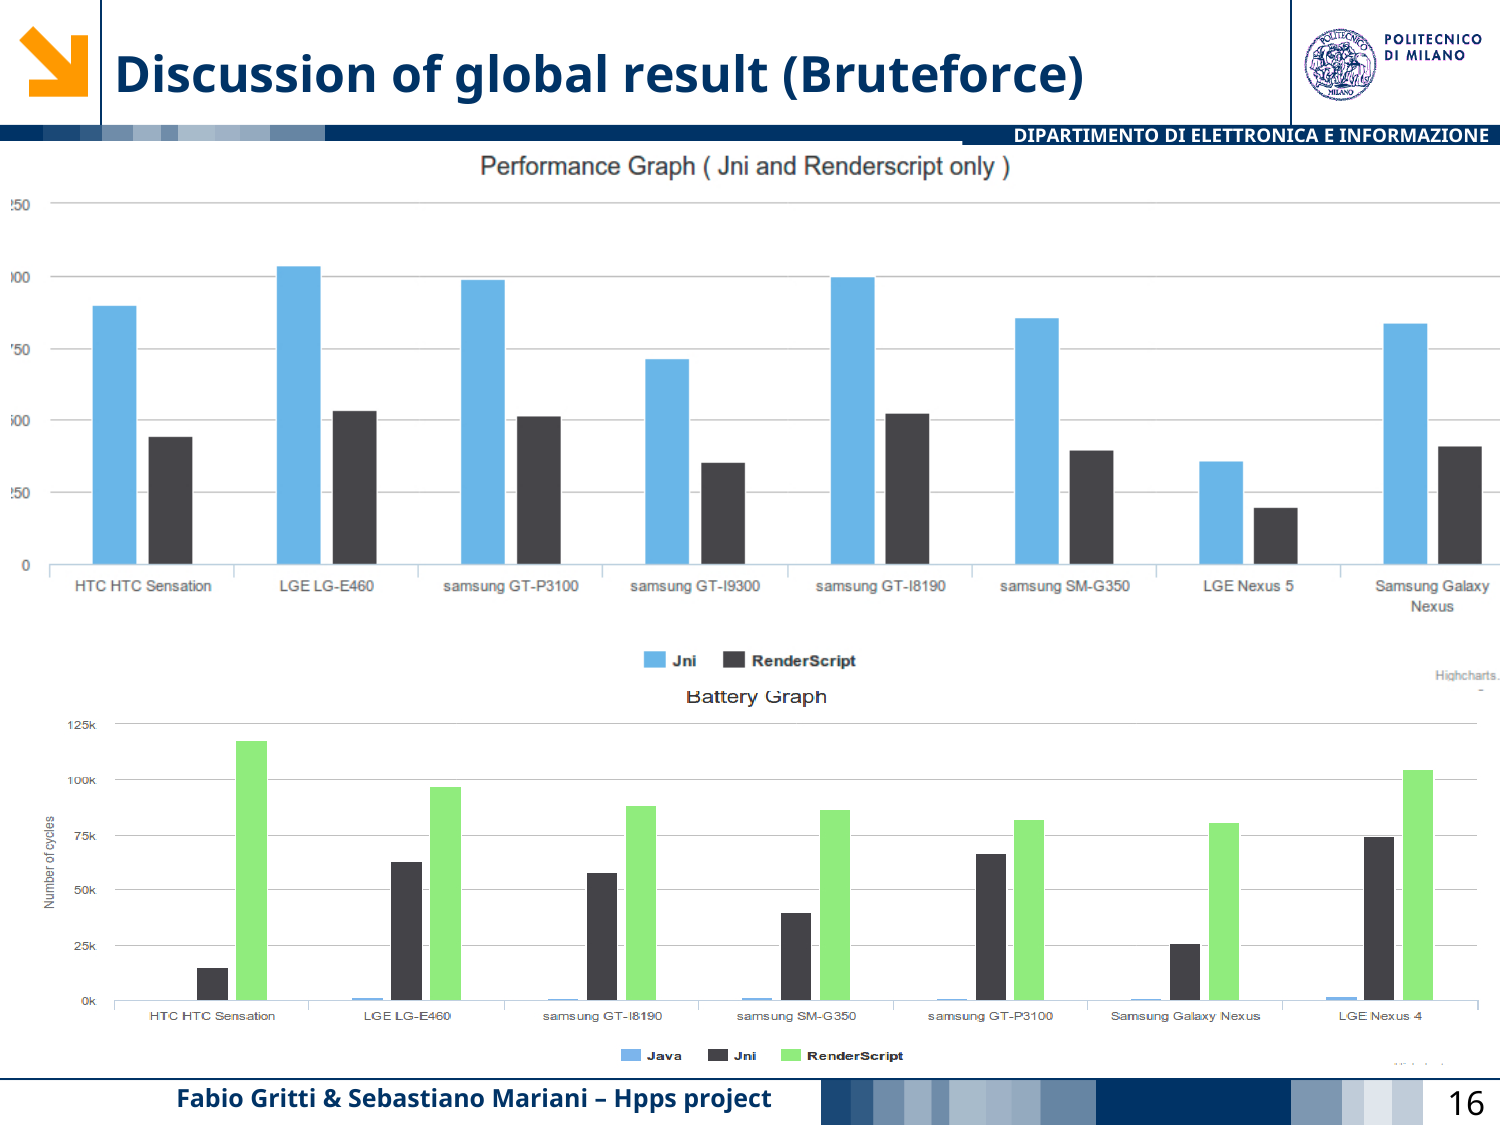

# Discussion of global result (Bruteforce)
Text...
Fabio Gritti & Sebastiano Mariani – Hpps project